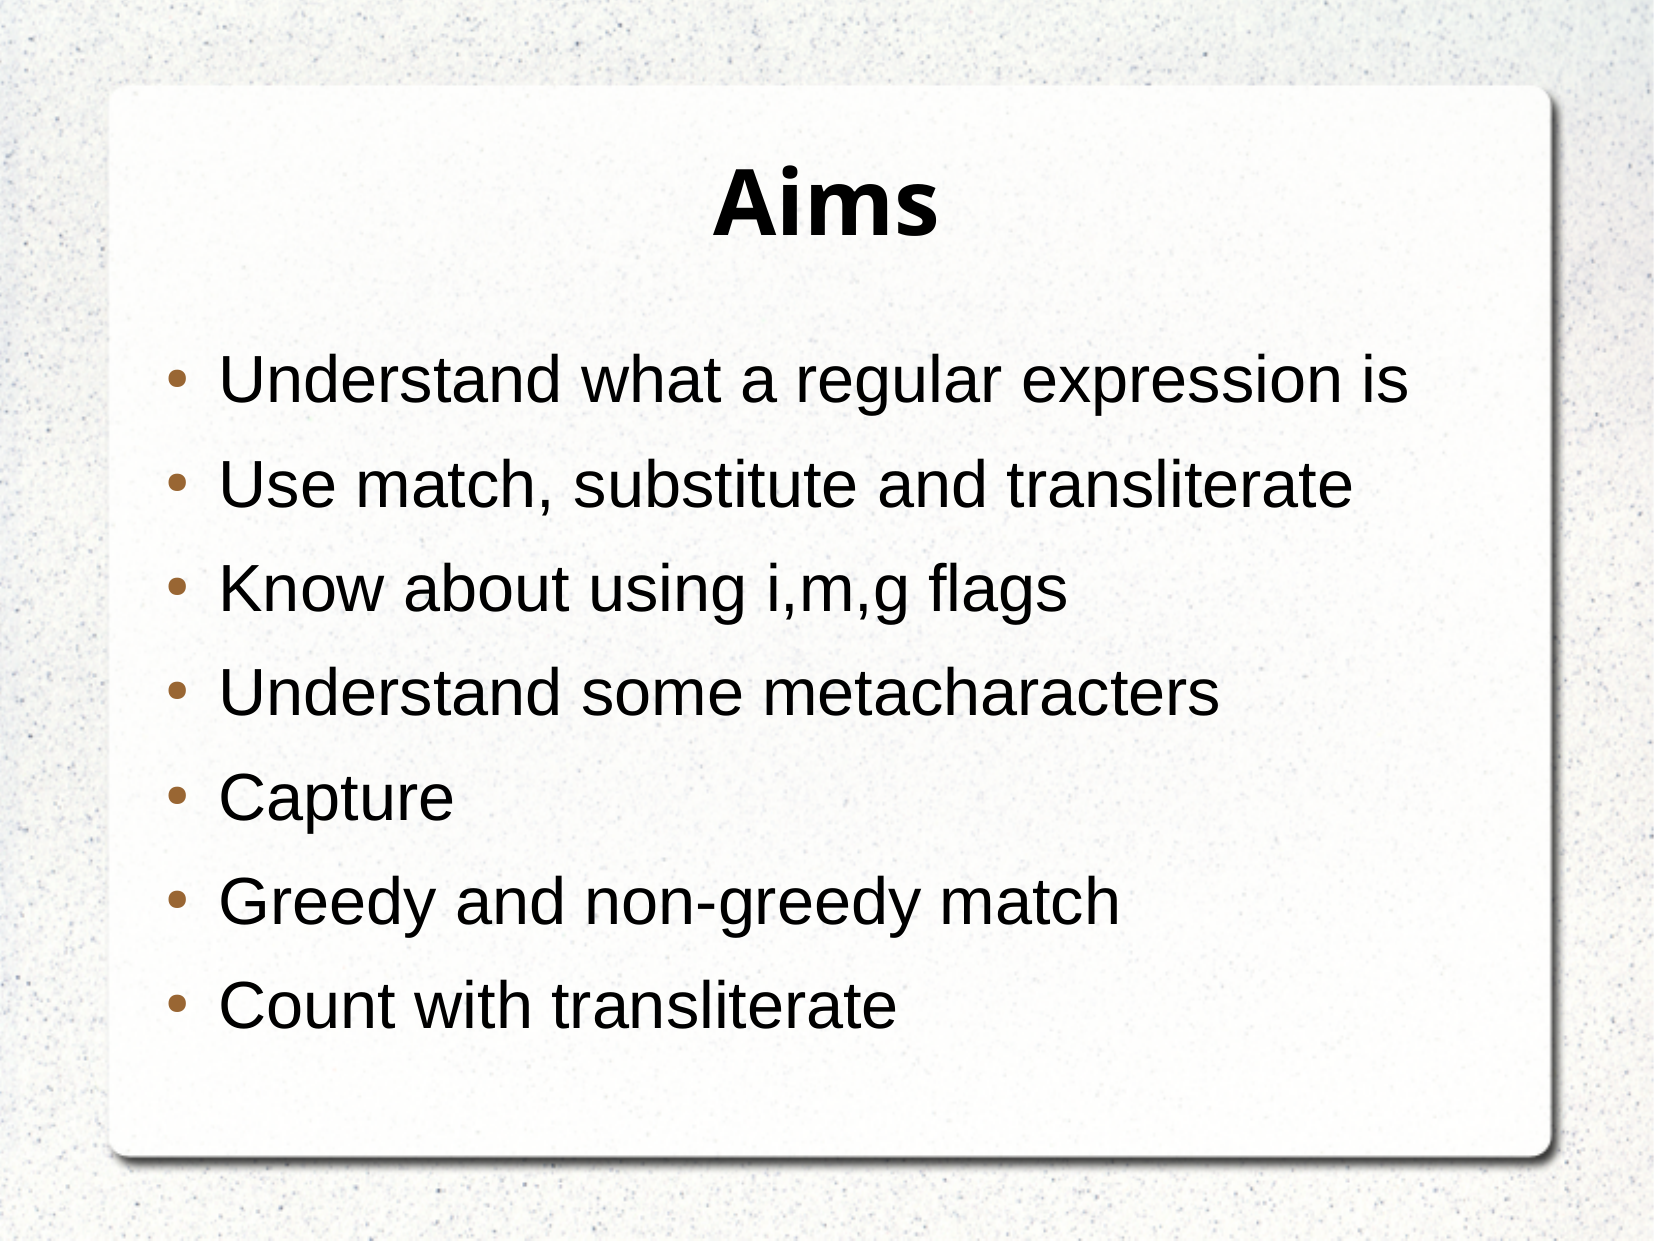

# Aims
Understand what a regular expression is
Use match, substitute and transliterate
Know about using i,m,g flags
Understand some metacharacters
Capture
Greedy and non-greedy match
Count with transliterate